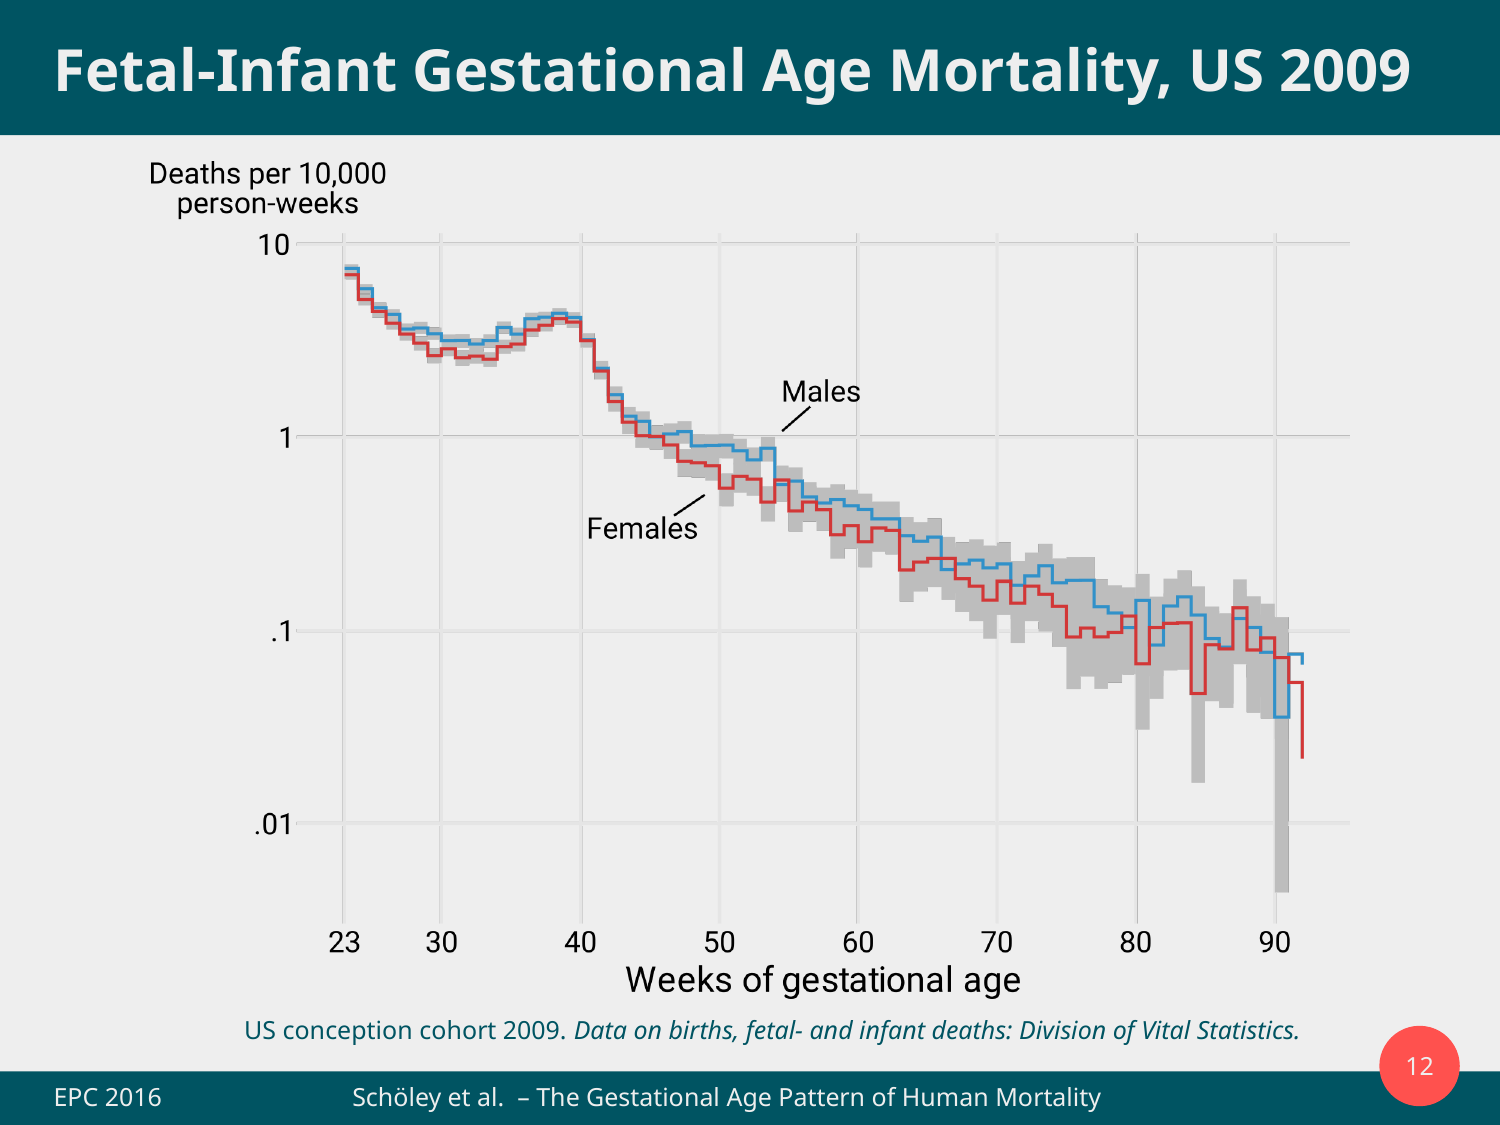

# Fetal-Infant Gestational Age Mortality, US 2009
US conception cohort 2009. Data on births, fetal- and infant deaths: Division of Vital Statistics.
12
EPC 2016
Schöley et al. – The Gestational Age Pattern of Human Mortality